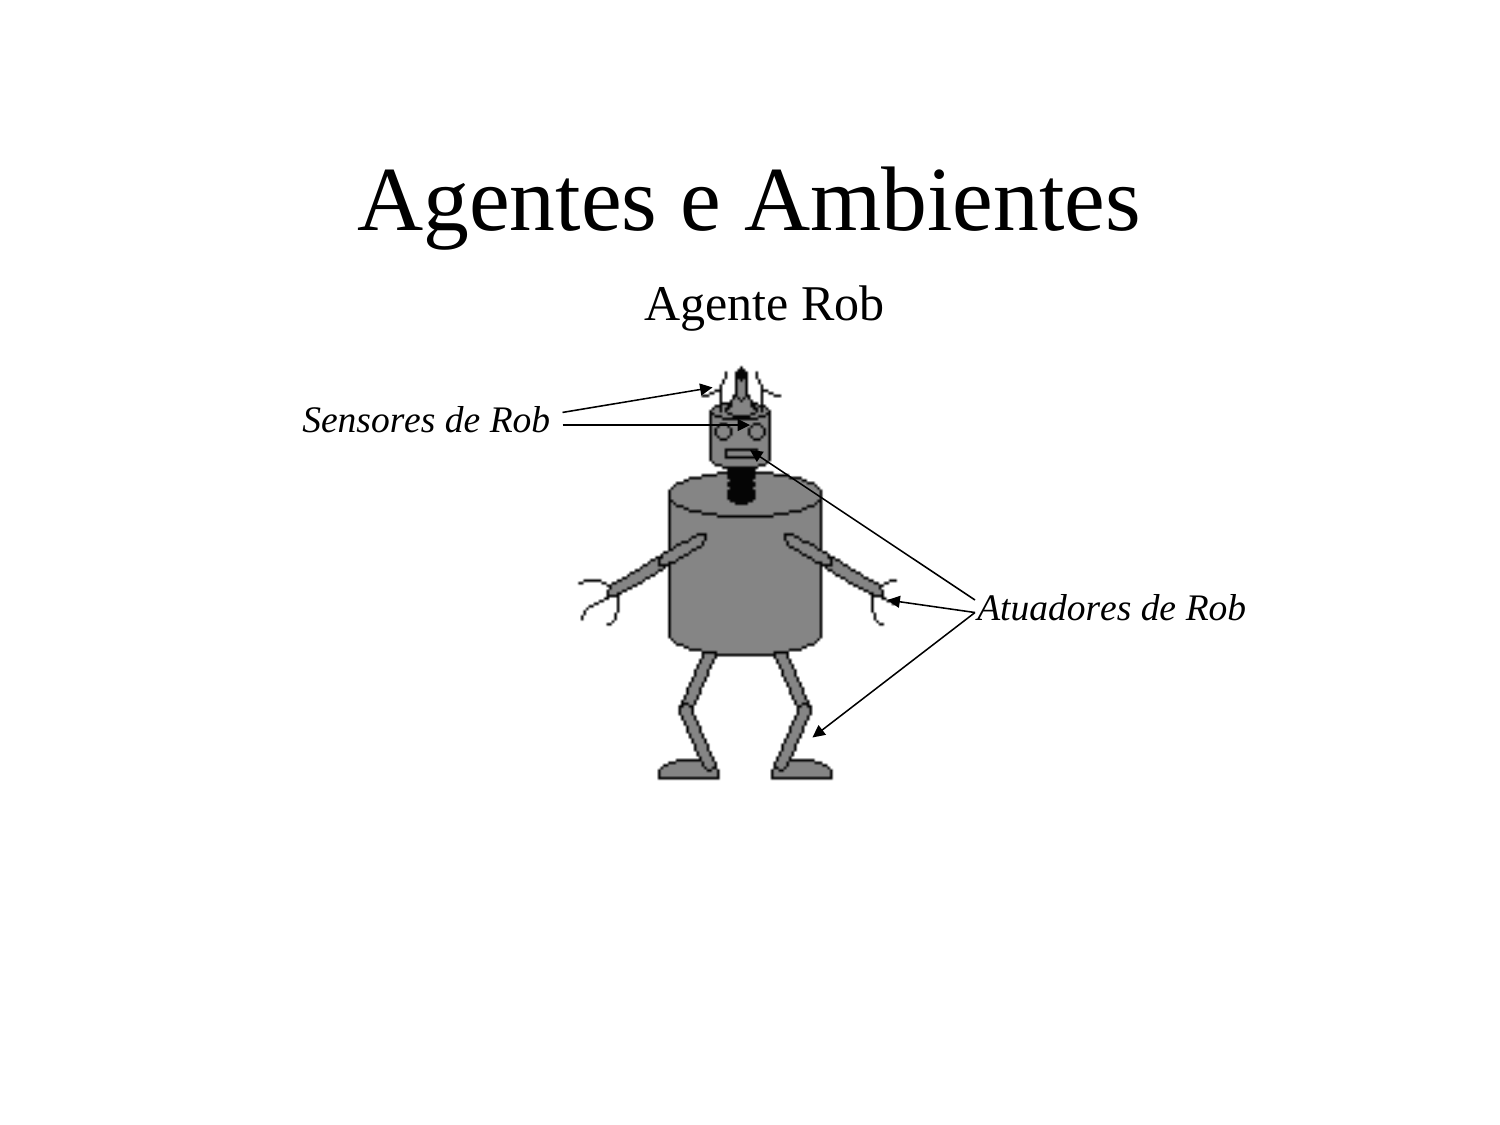

# Agentes e Ambientes
Agente Rob
Sensores de Rob
Atuadores de Rob